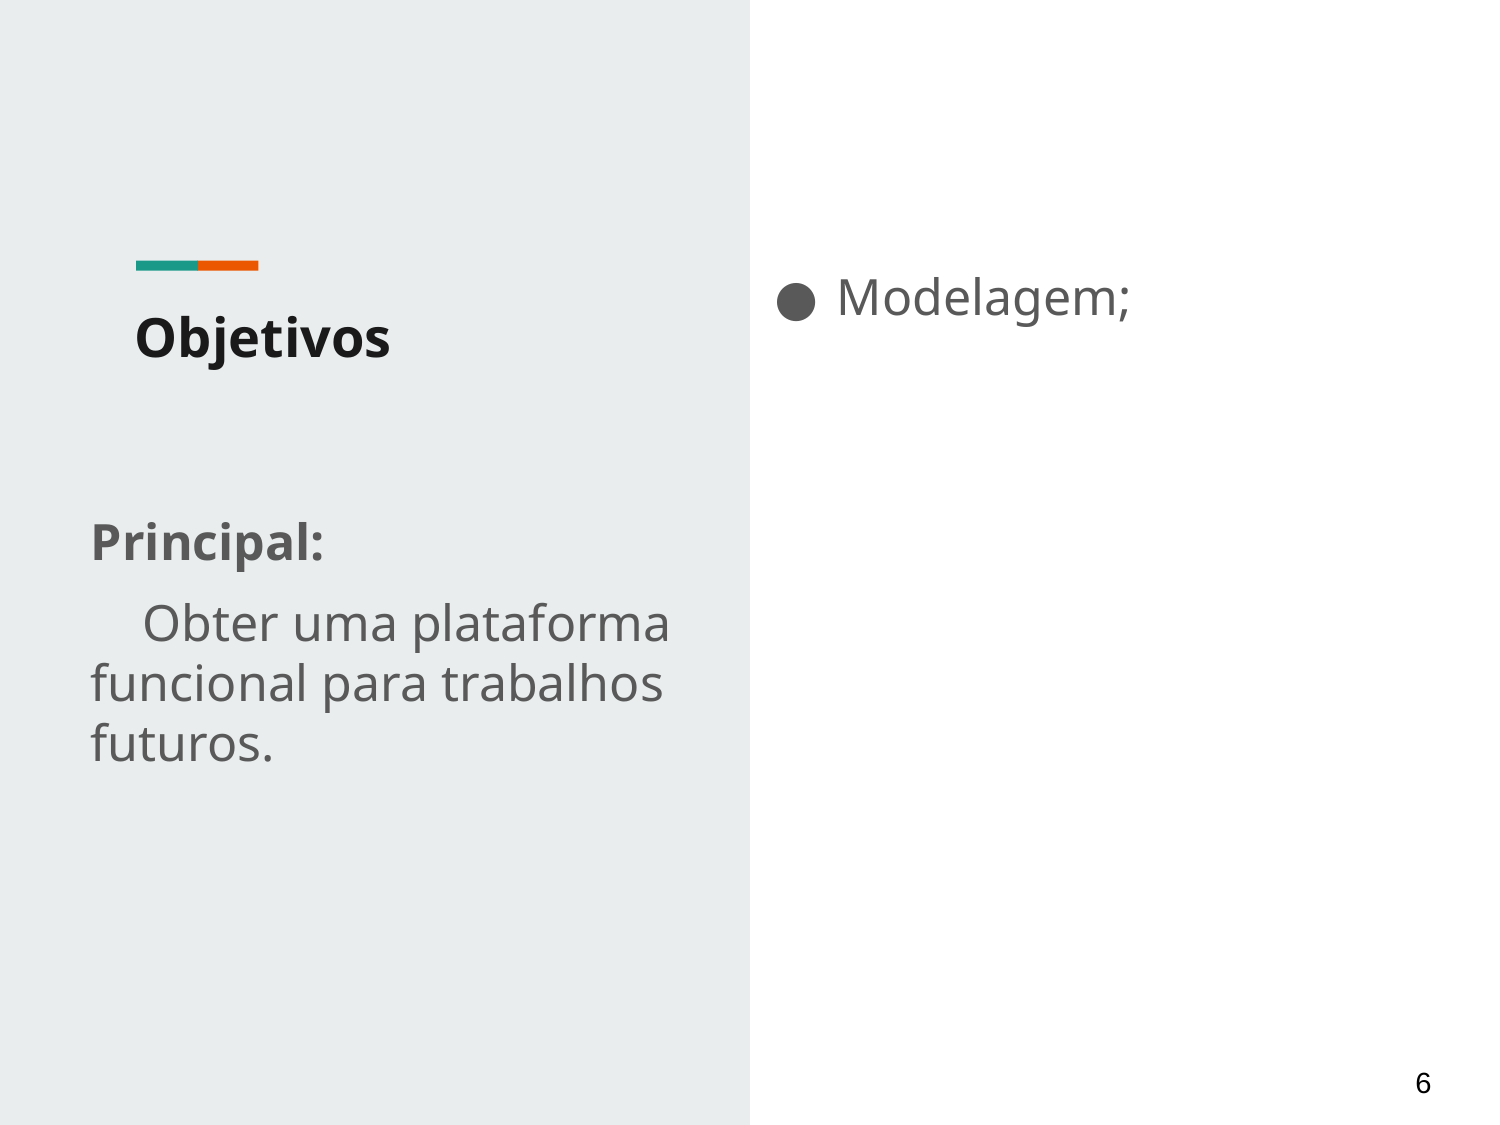

Modelagem;
# Objetivos
Principal:
 Obter uma plataforma funcional para trabalhos futuros.
6